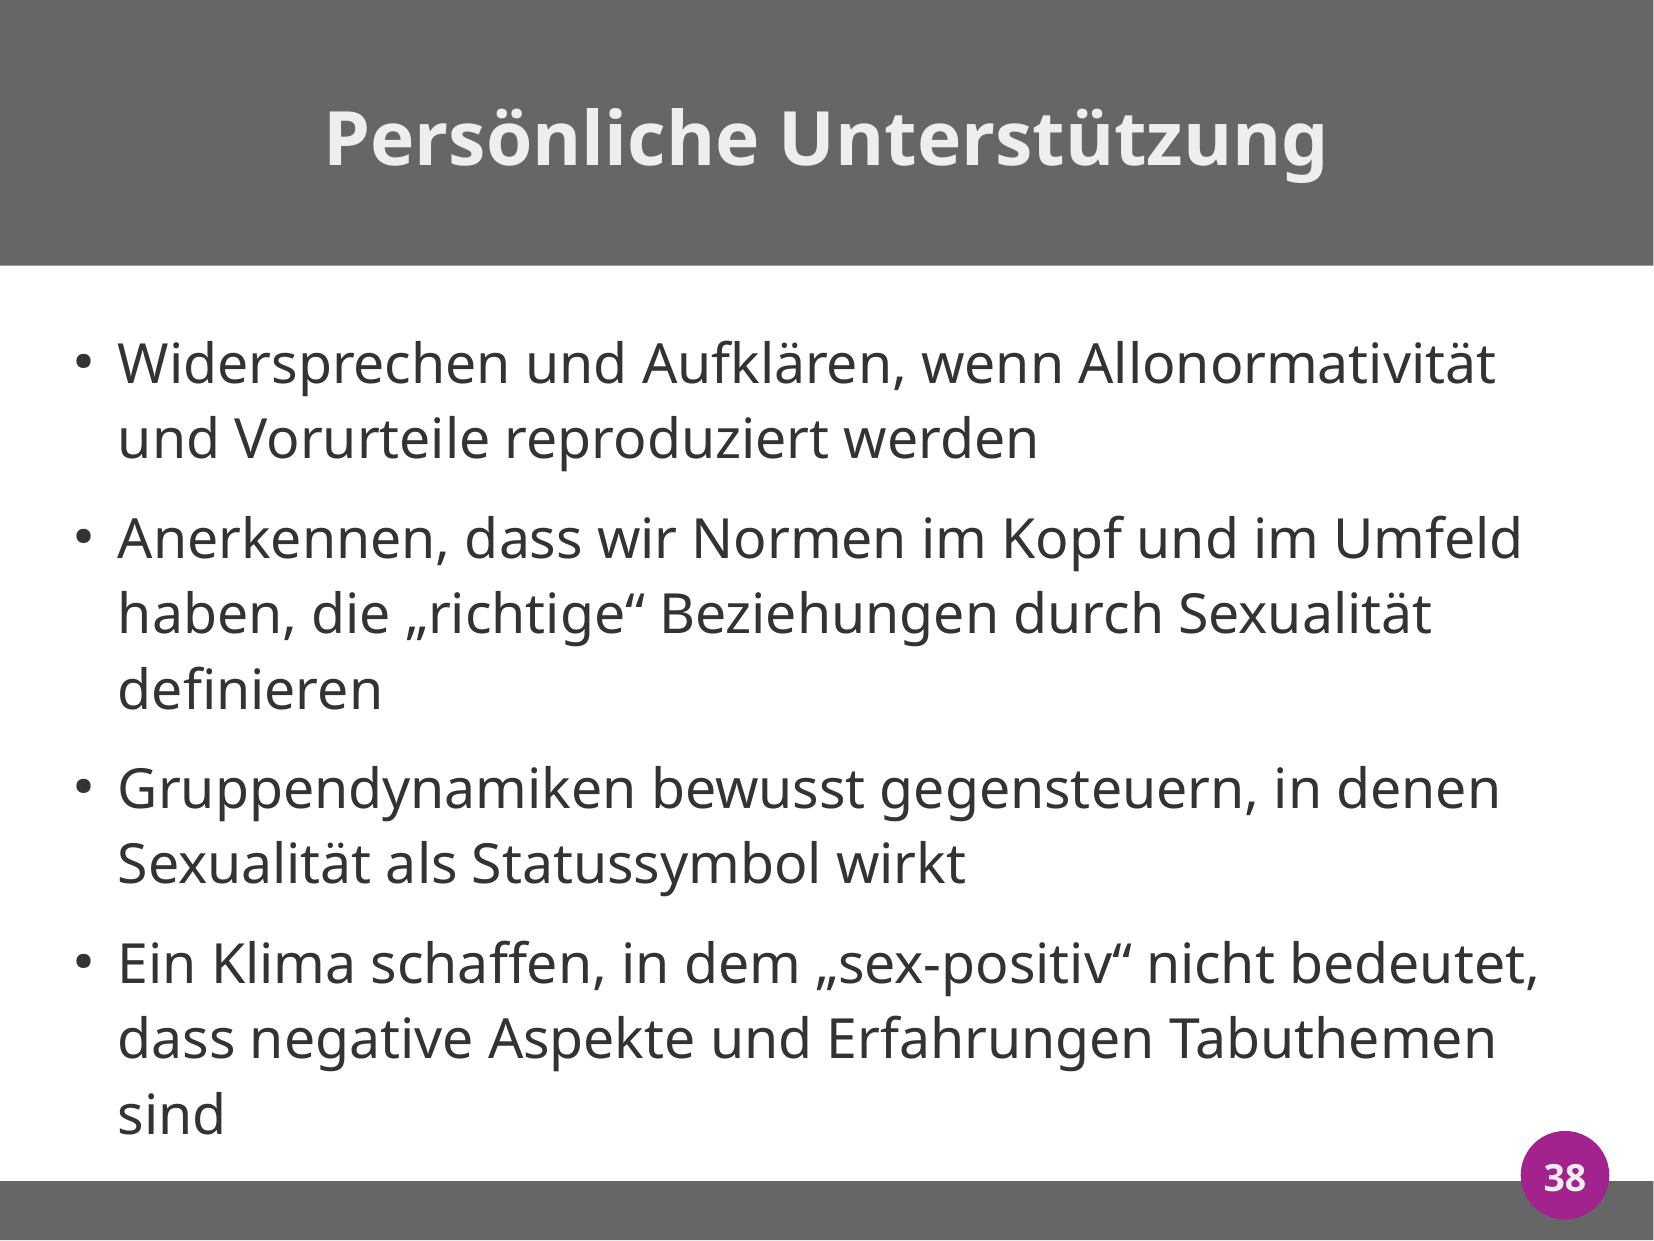

# Persönliche Unterstützung
Widersprechen und Aufklären, wenn Allonormativität und Vorurteile reproduziert werden
Anerkennen, dass wir Normen im Kopf und im Umfeld haben, die „richtige“ Beziehungen durch Sexualität definieren
Gruppendynamiken bewusst gegensteuern, in denen Sexualität als Statussymbol wirkt
Ein Klima schaffen, in dem „sex-positiv“ nicht bedeutet, dass negative Aspekte und Erfahrungen Tabuthemen sind
38